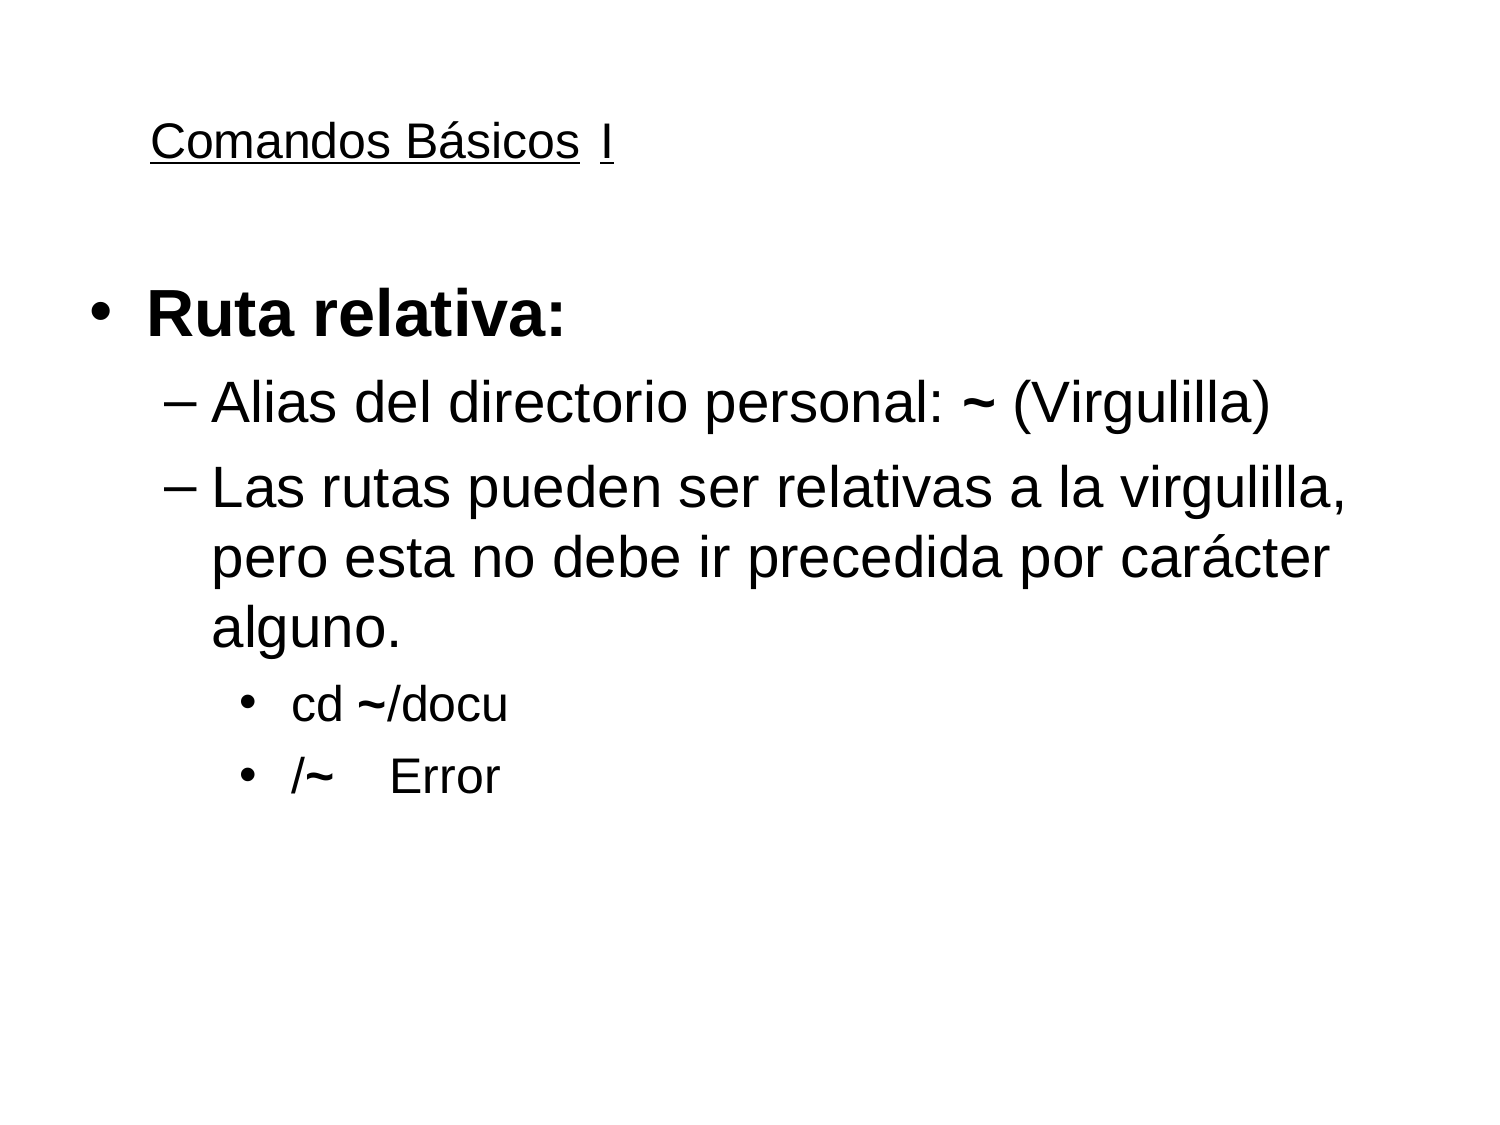

# Comandos Básicos	I
Ruta relativa:
Alias del directorio personal: ~ (Virgulilla)
Las rutas pueden ser relativas a la virgulilla, pero esta no debe ir precedida por carácter alguno.
 cd ~/docu
 /~	Error